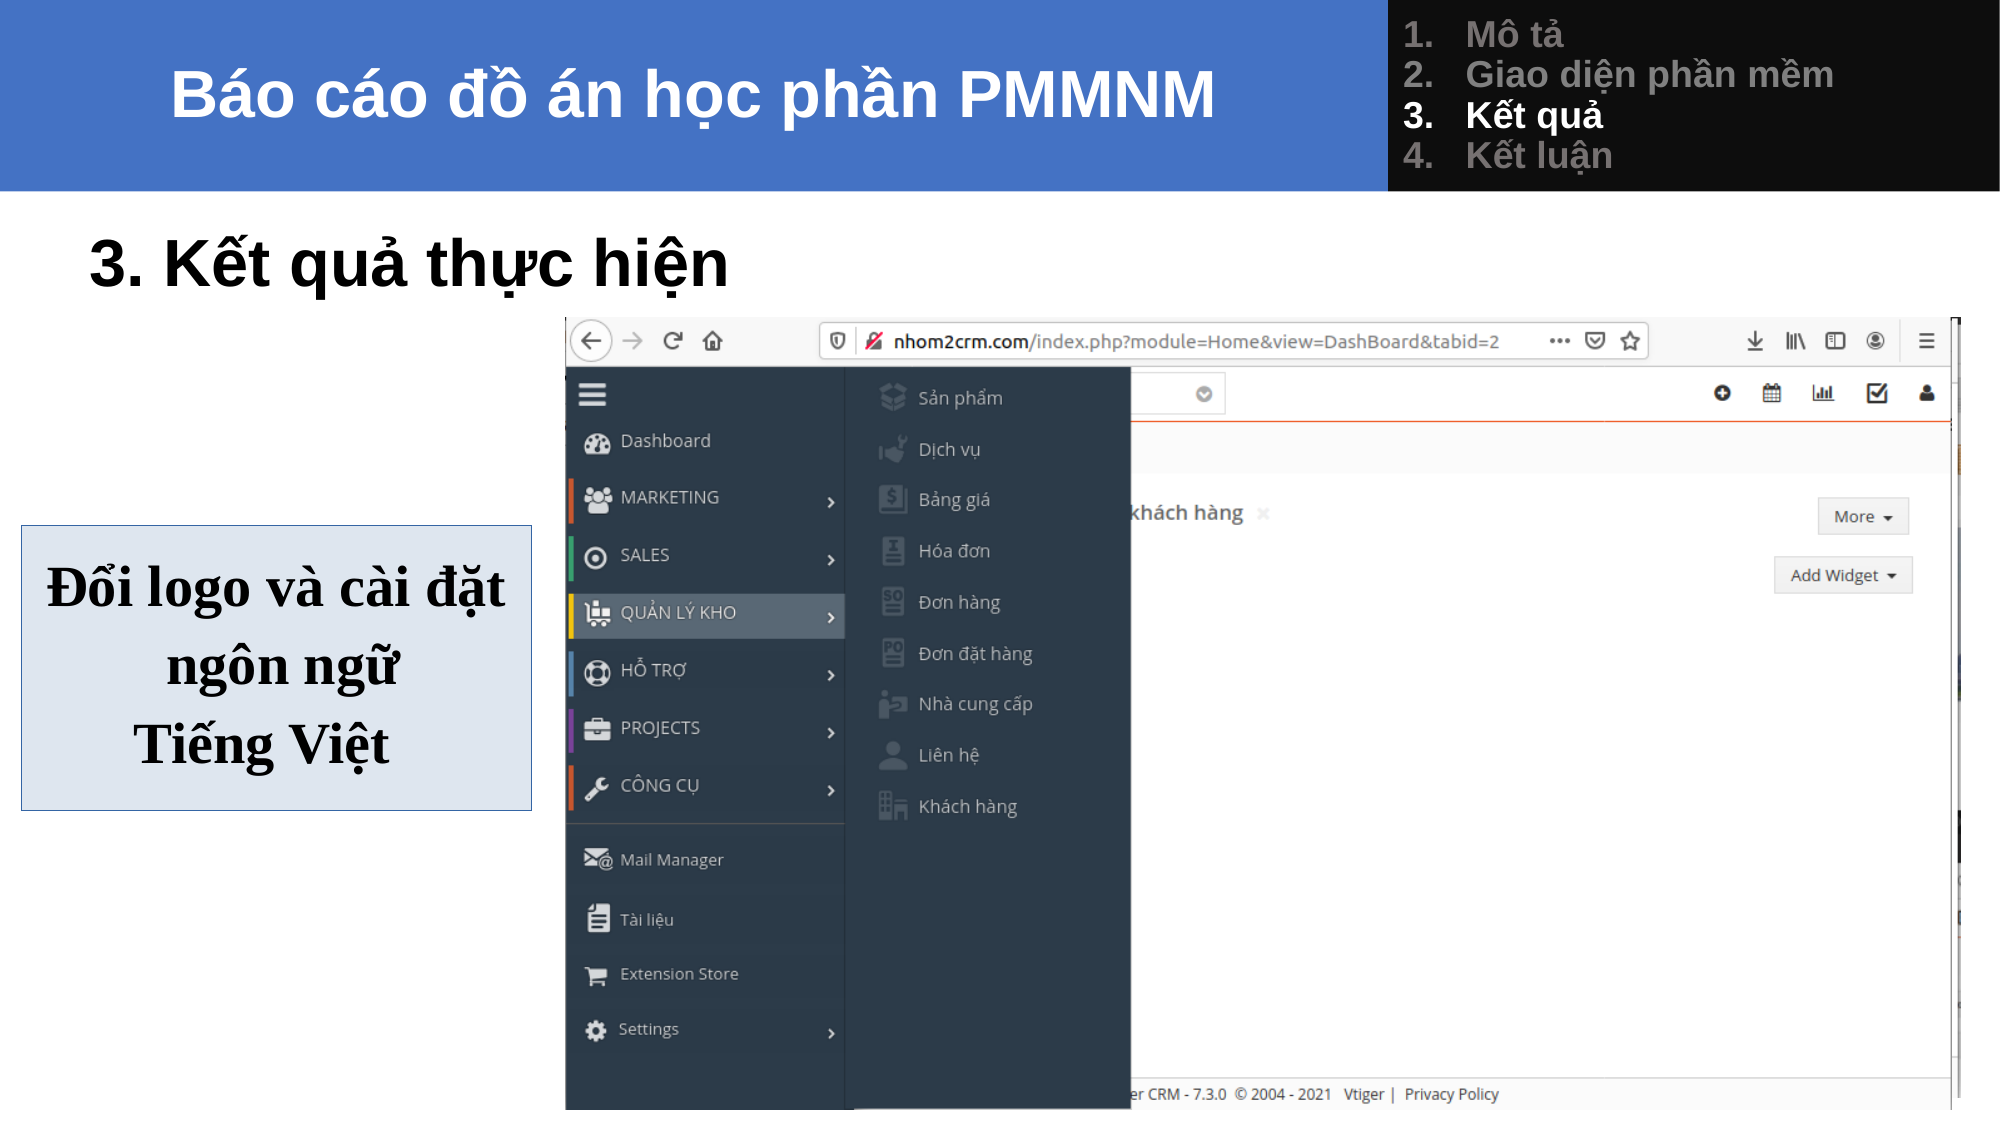

Báo cáo đồ án học phần PMMNM
1. Mô tả
2. Giao diện phần mềm
3. Kết quả
4. Kết luận
	3. Kết quả thực hiện
Đổi logo và cài đặt
 ngôn ngữ
Tiếng Việt